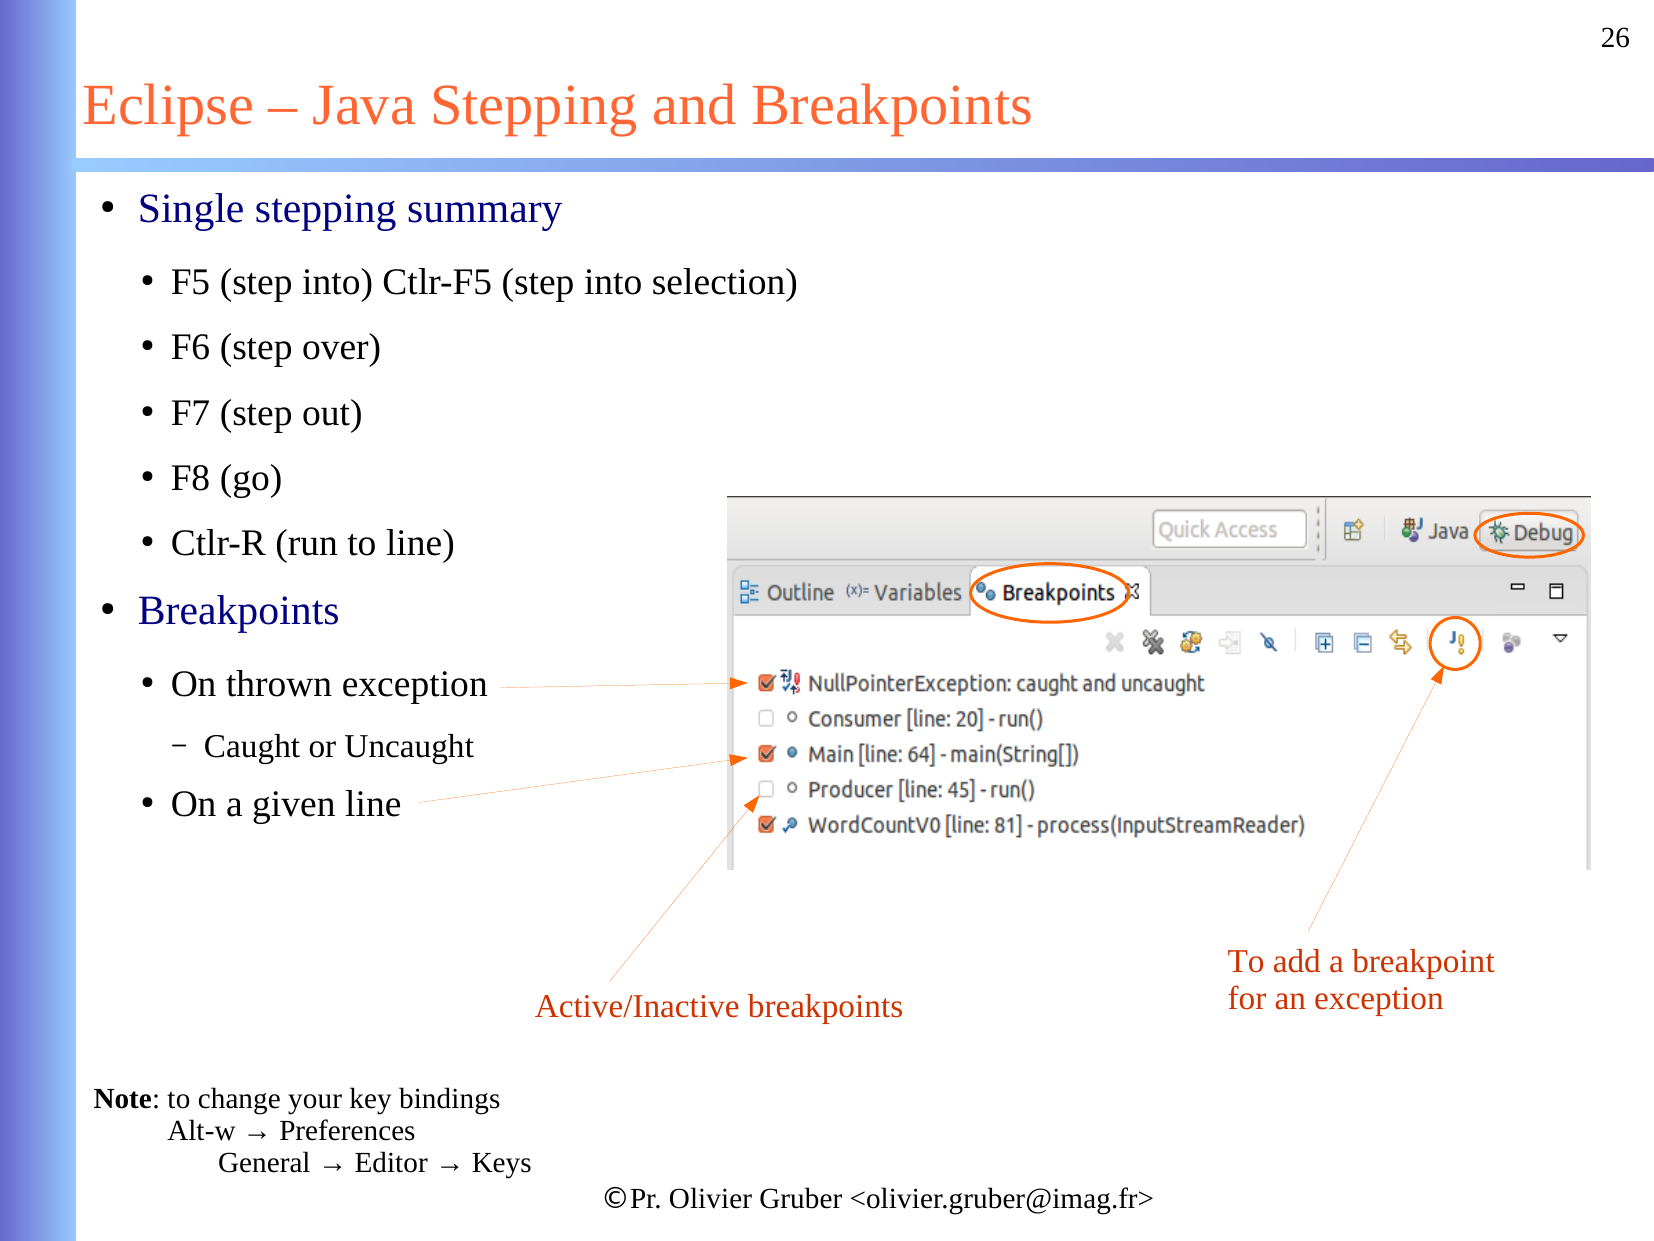

26
# Eclipse – Java Stepping and Breakpoints
Single stepping summary
F5 (step into) Ctlr-F5 (step into selection)
F6 (step over)
F7 (step out)
F8 (go)
Ctlr-R (run to line)
Breakpoints
On thrown exception
Caught or Uncaught
On a given line
To add a breakpoint
for an exception
Active/Inactive breakpoints
Note: to change your key bindings
 	Alt-w → Preferences
 	 General → Editor → Keys